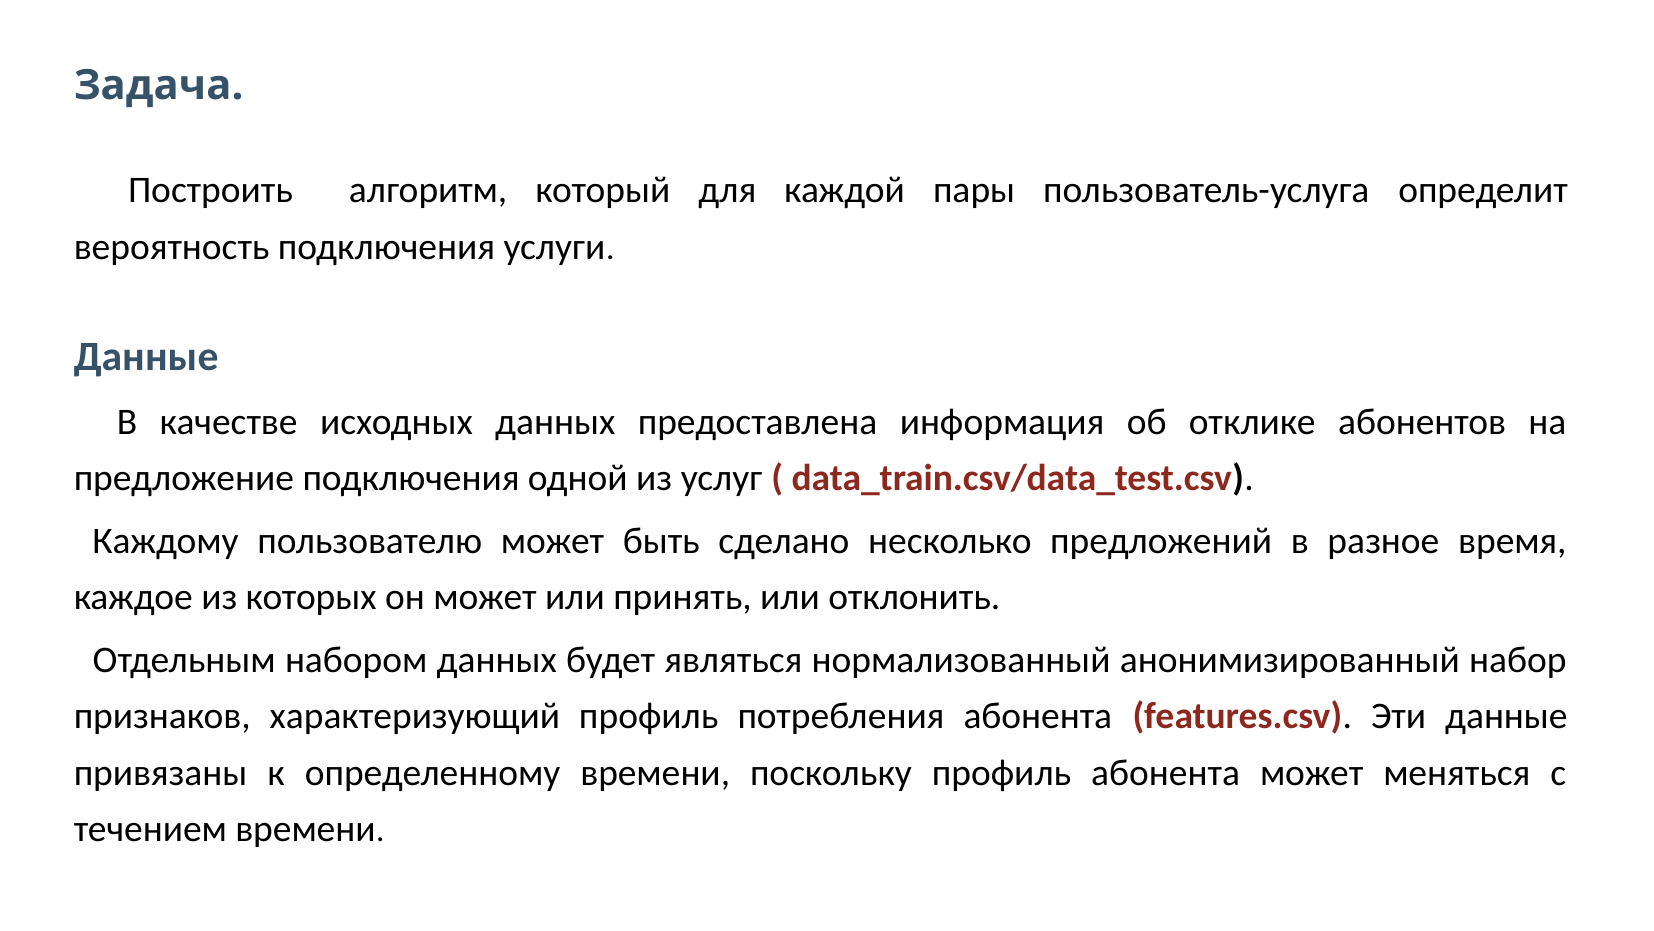

Задача.
 Построить алгоритм, который для каждой пары пользователь-услуга определит вероятность подключения услуги.
Данные
 В качестве исходных данных предоставлена информация об отклике абонентов на предложение подключения одной из услуг ( data_train.csv/data_test.csv).
 Каждому пользователю может быть сделано несколько предложений в разное время, каждое из которых он может или принять, или отклонить.
 Отдельным набором данных будет являться нормализованный анонимизированный набор признаков, характеризующий профиль потребления абонента (features.csv). Эти данные привязаны к определенному времени, поскольку профиль абонента может меняться с течением времени.